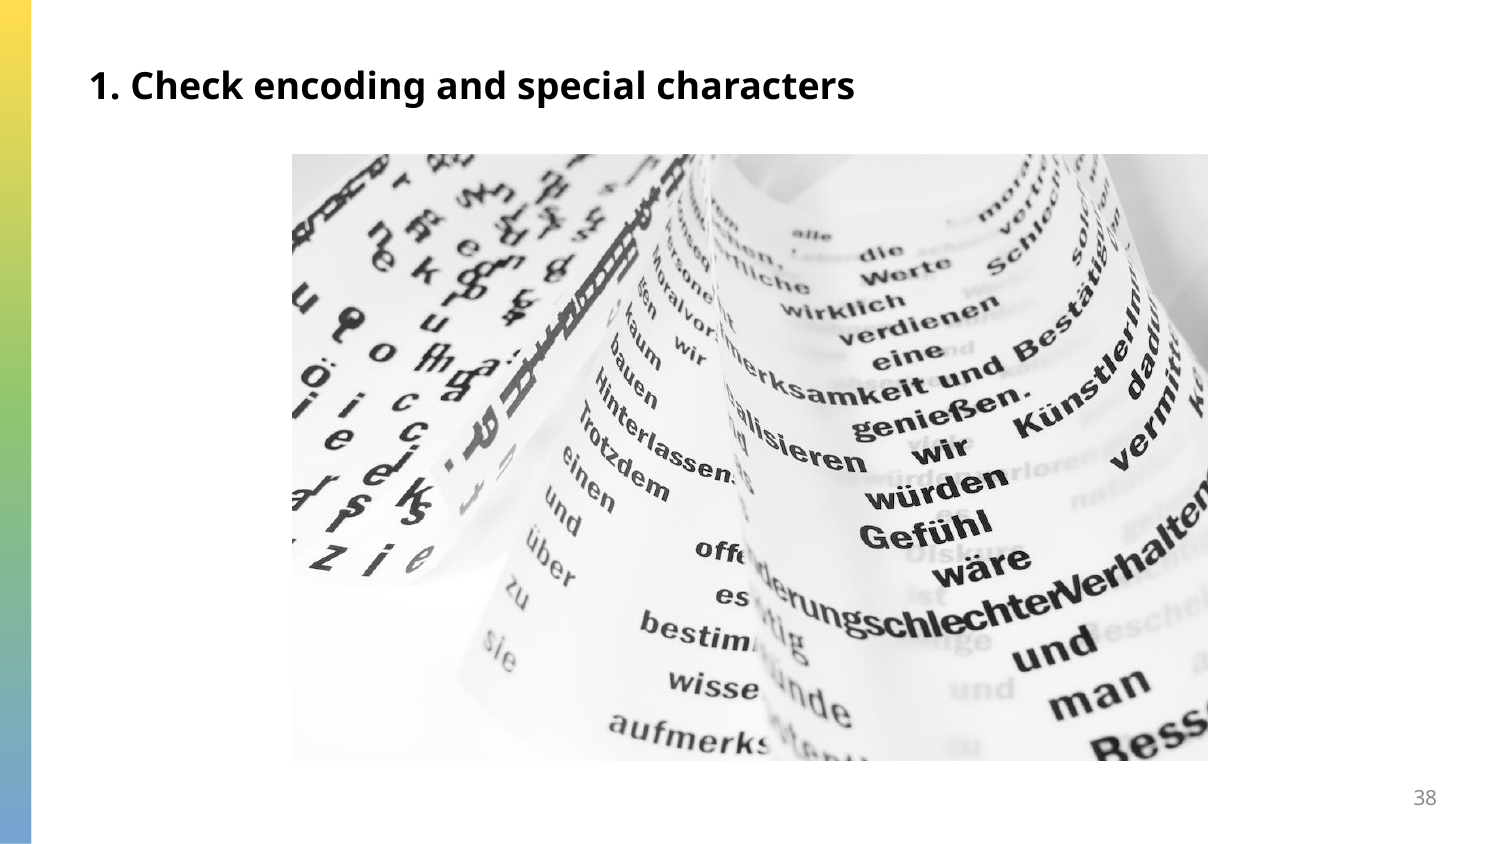

# 1. Check encoding and special characters
38